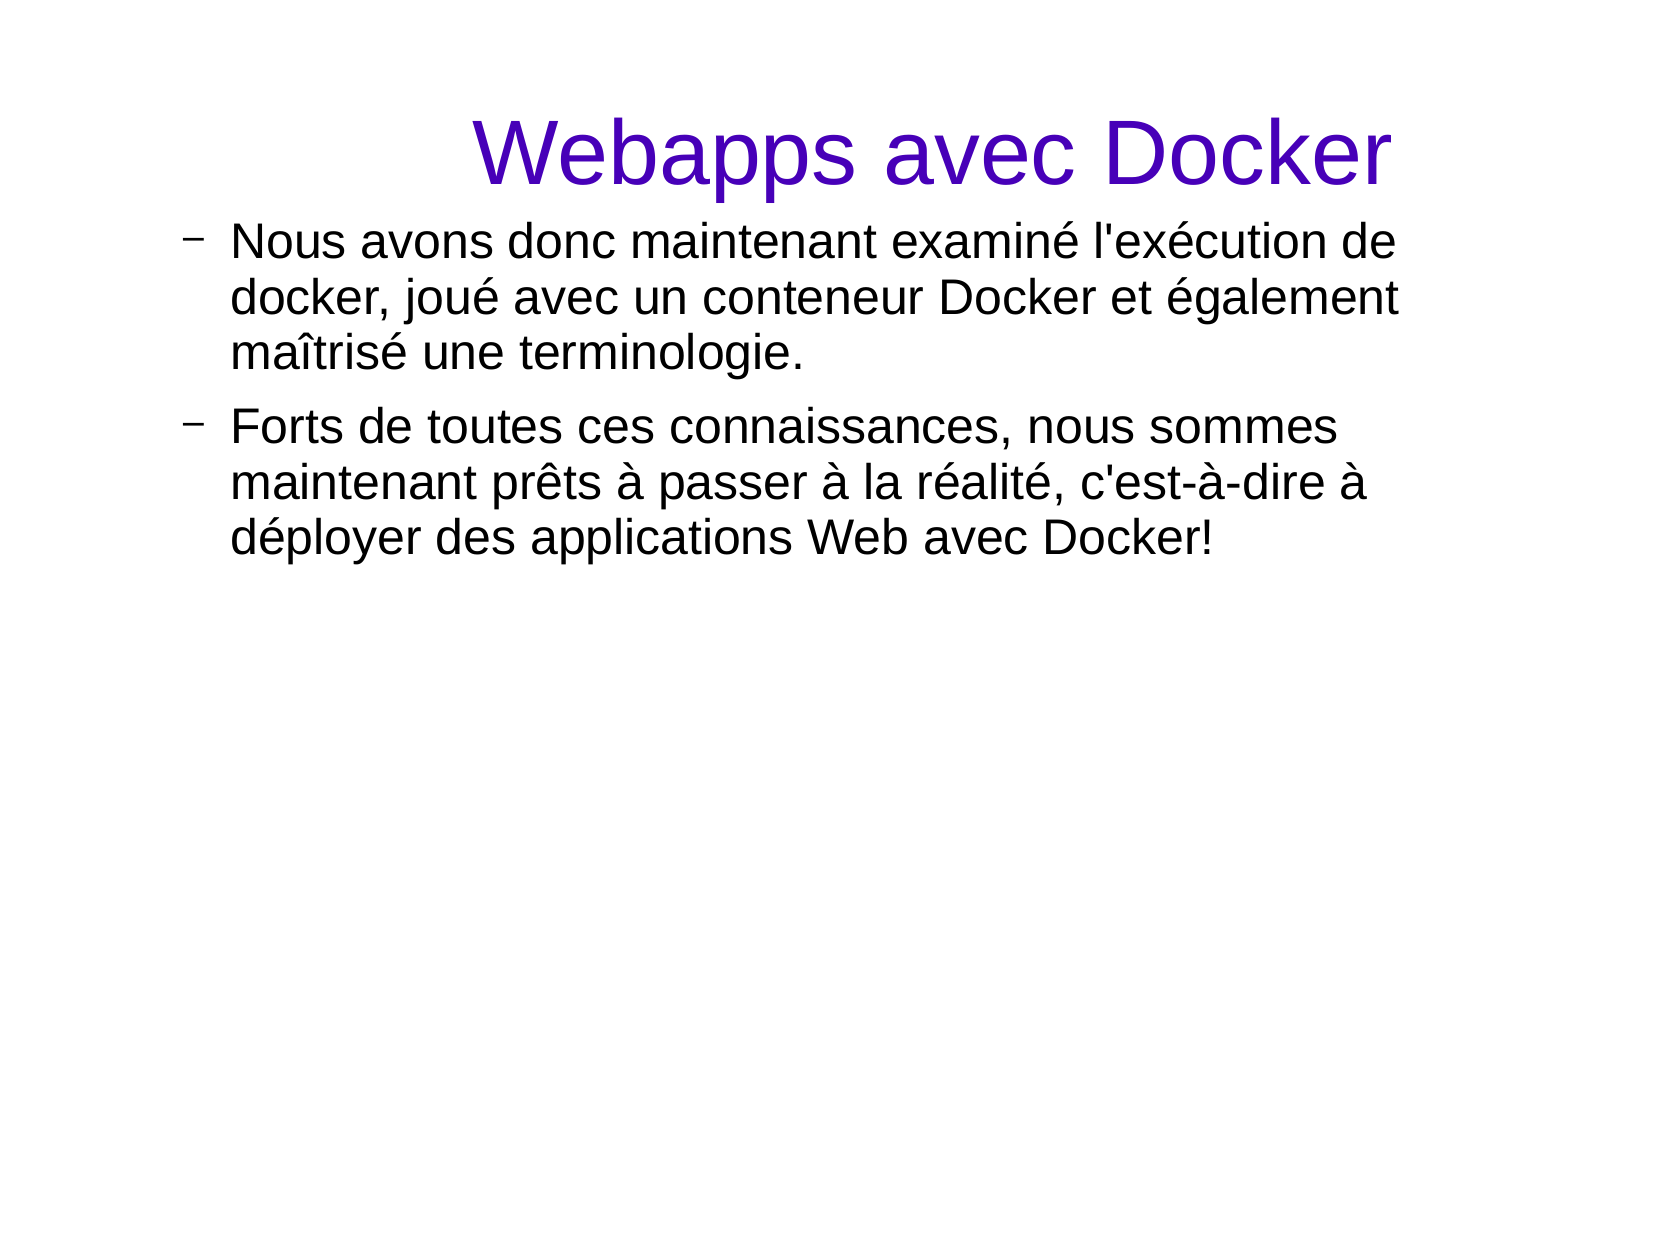

# Webapps avec Docker
Nous avons donc maintenant examiné l'exécution de docker, joué avec un conteneur Docker et également maîtrisé une terminologie.
Forts de toutes ces connaissances, nous sommes maintenant prêts à passer à la réalité, c'est-à-dire à déployer des applications Web avec Docker!